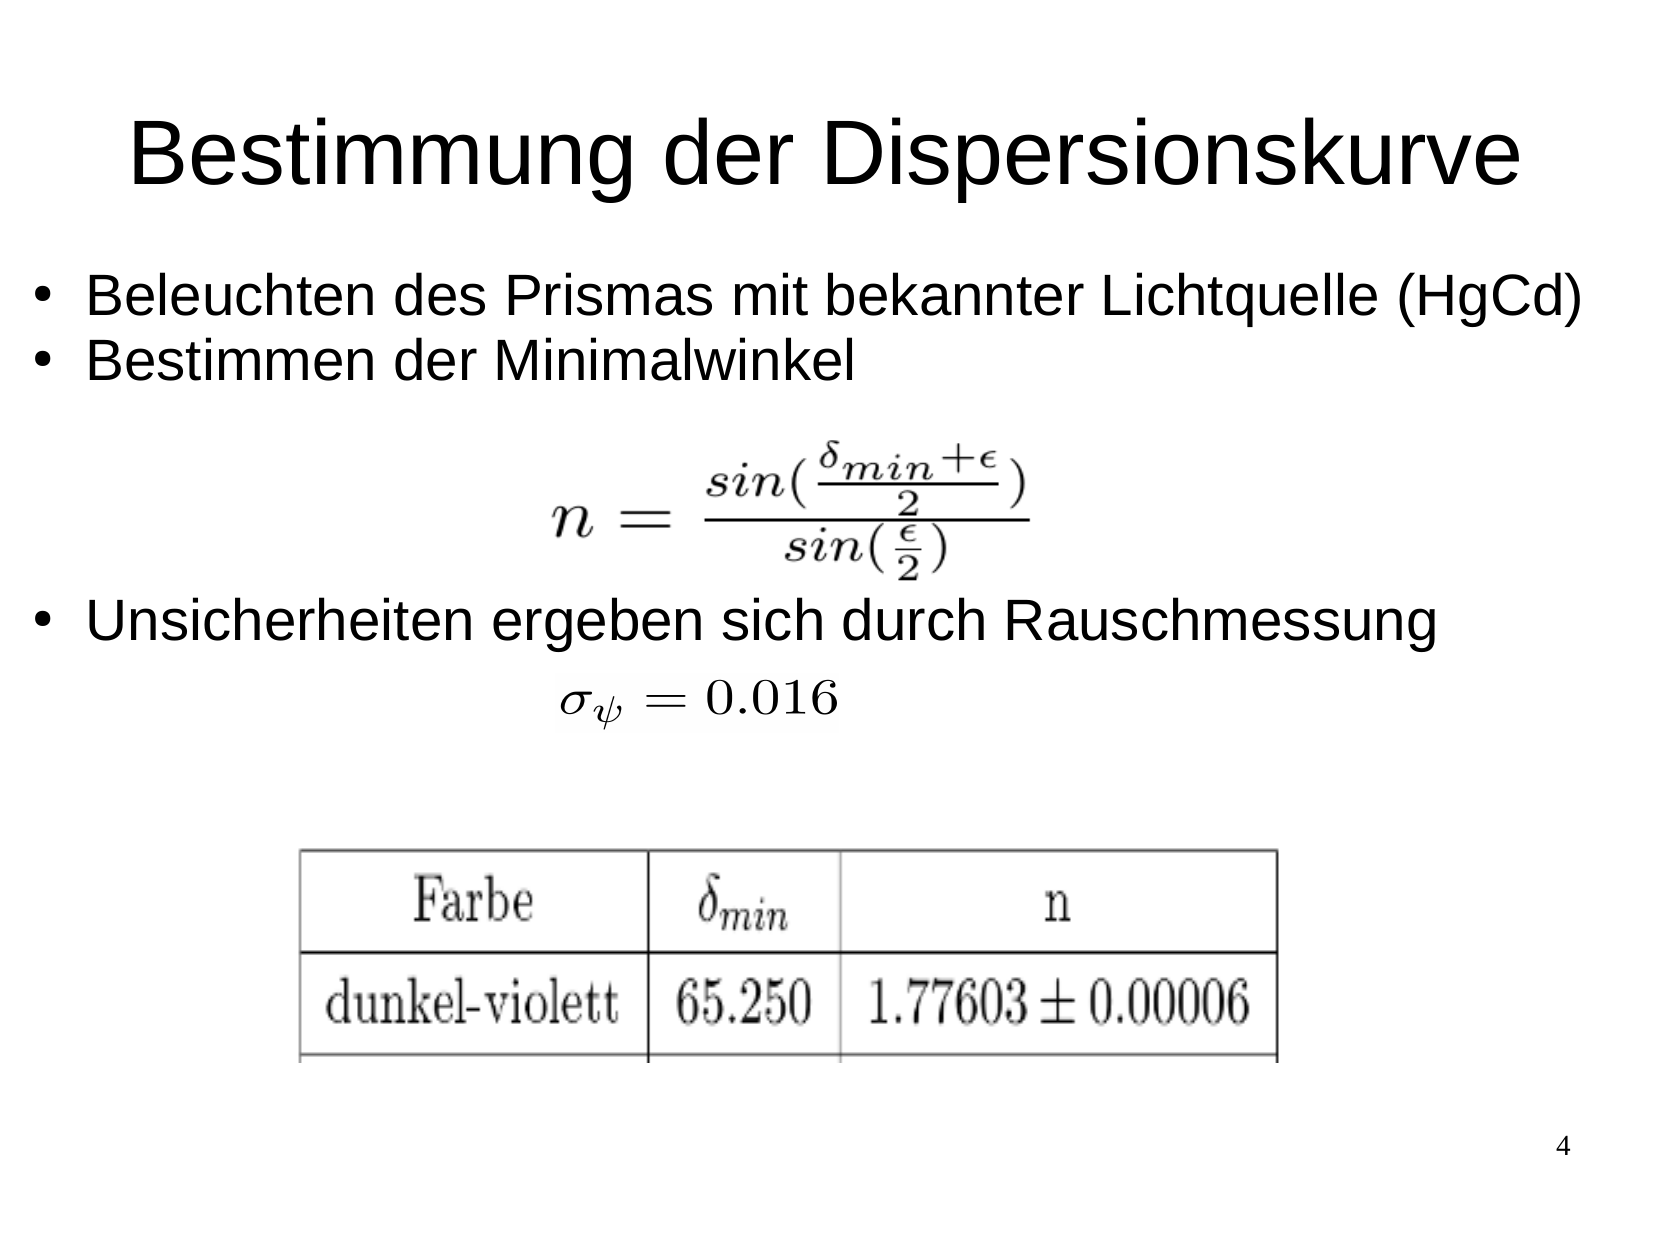

# Bestimmung der Dispersionskurve
Beleuchten des Prismas mit bekannter Lichtquelle (HgCd)
Bestimmen der Minimalwinkel
Unsicherheiten ergeben sich durch Rauschmessung
4